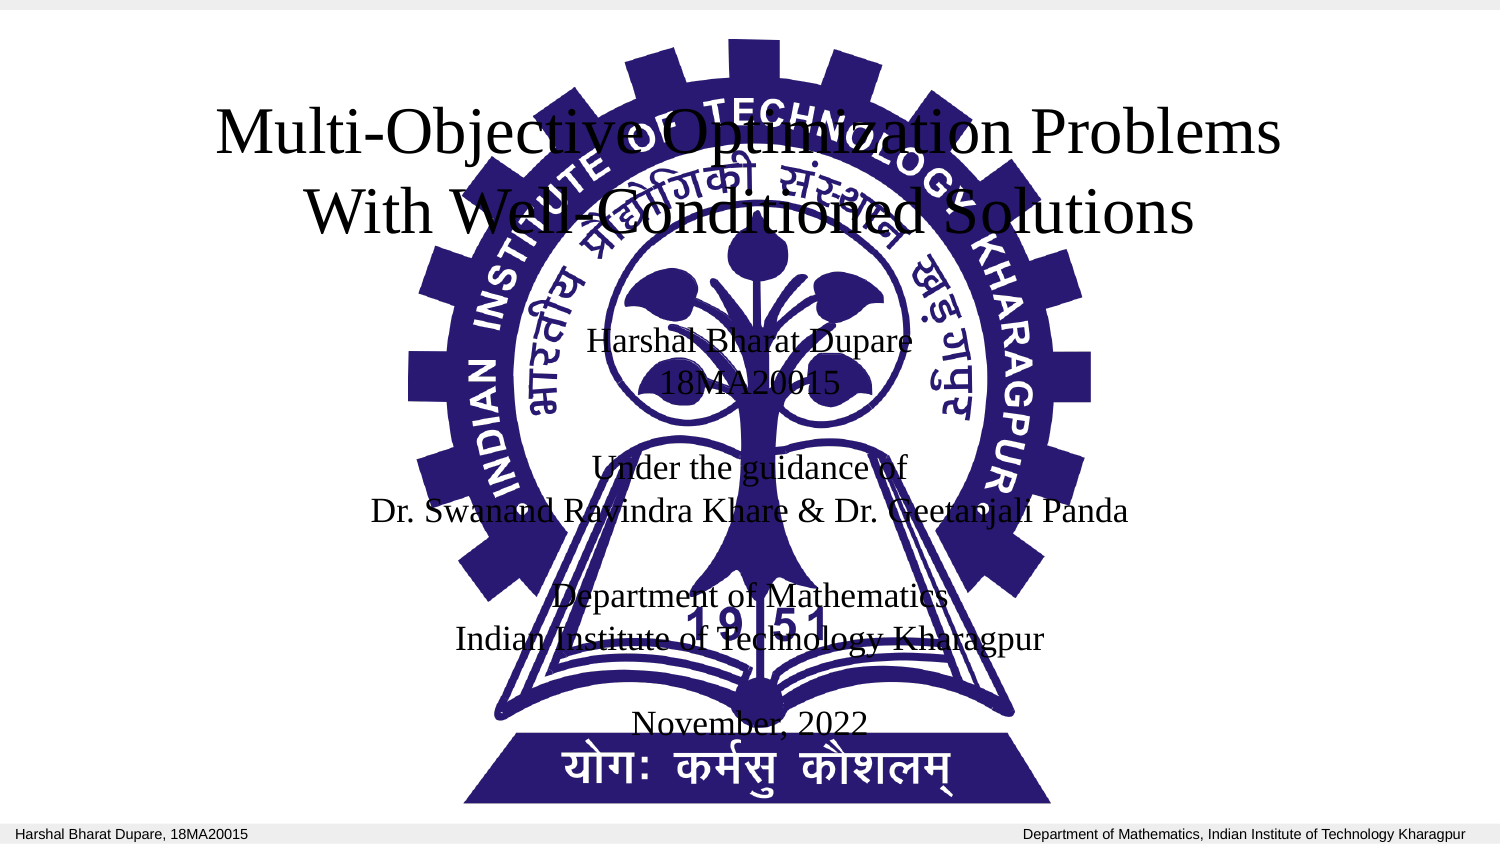

Multi-Objective Optimization Problems
With Well-Conditioned Solutions
Harshal Bharat Dupare
18MA20015
Under the guidance of
Dr. Swanand Ravindra Khare & Dr. Geetanjali Panda
Department of Mathematics
Indian Institute of Technology Kharagpur
November, 2022
Harshal Bharat Dupare, 18MA20015 Department of Mathematics, Indian Institute of Technology Kharagpur